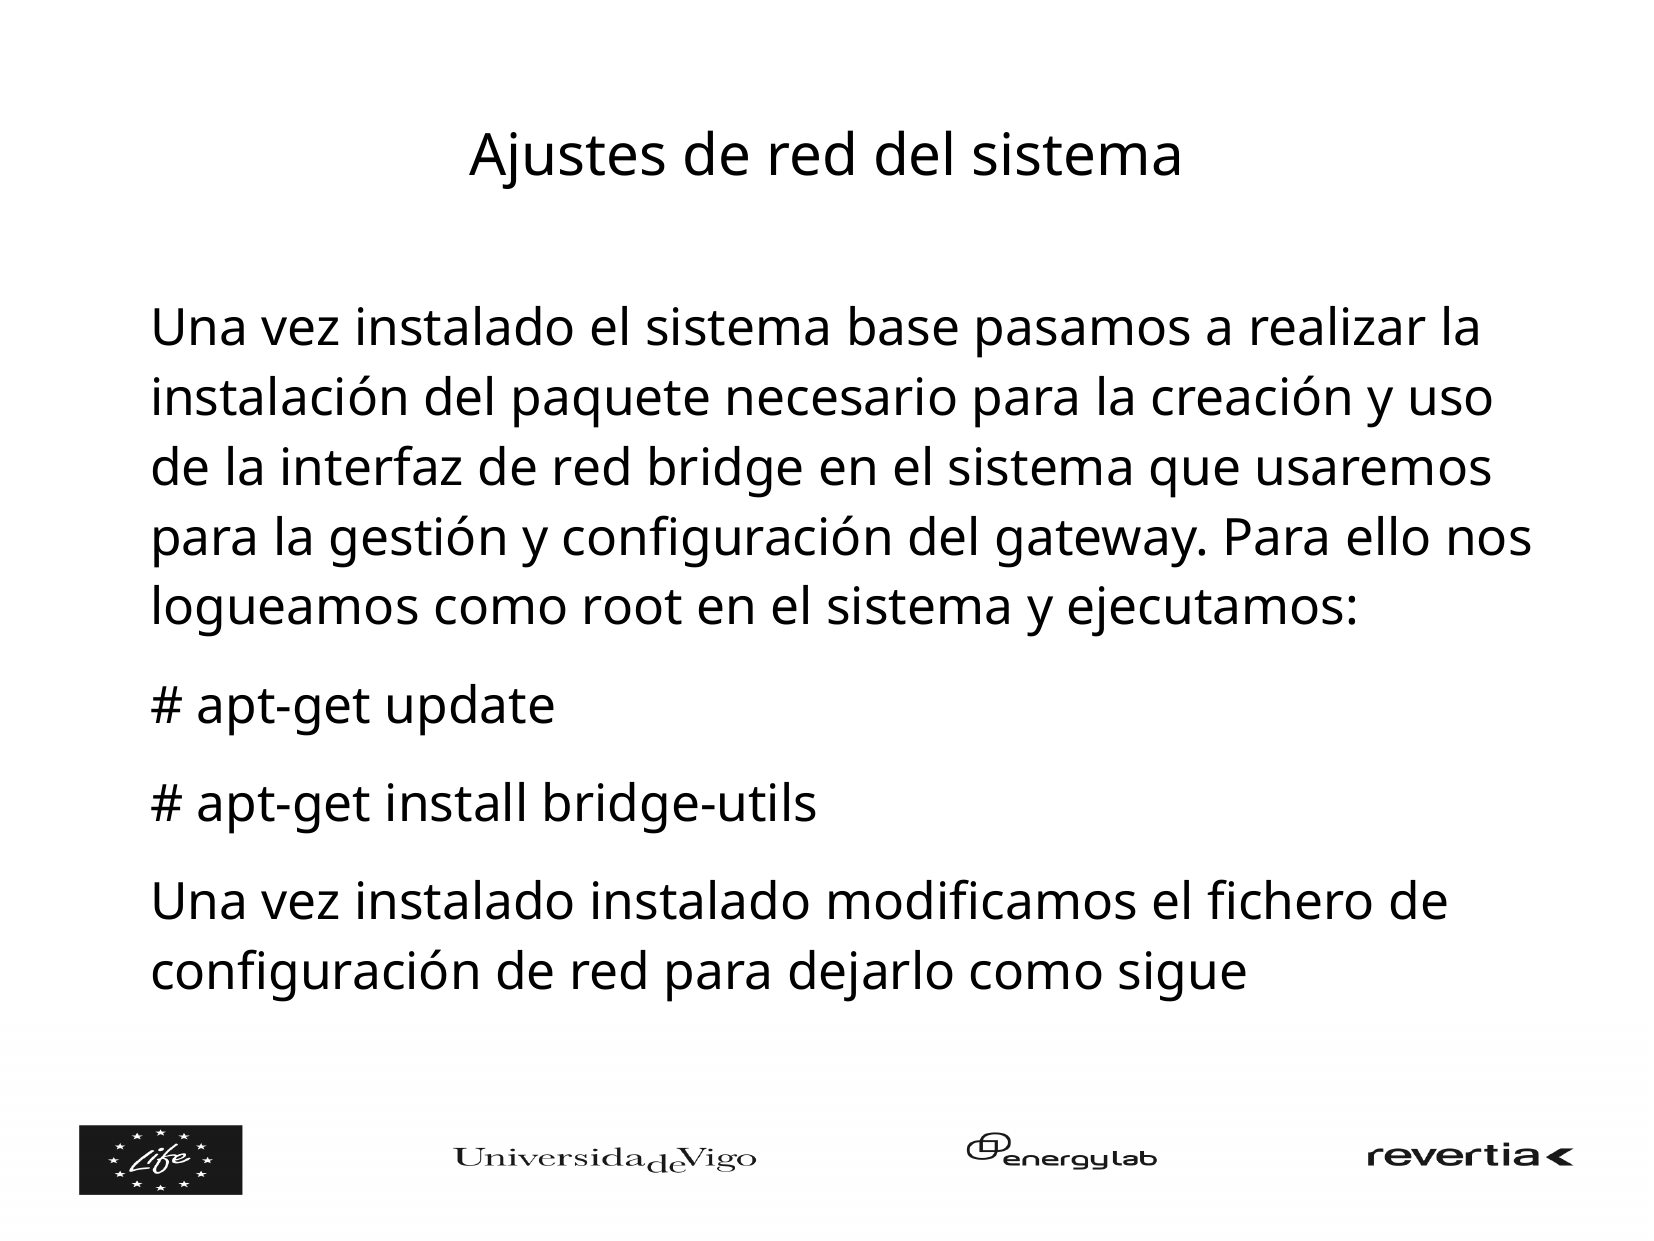

# Ajustes de red del sistema
Una vez instalado el sistema base pasamos a realizar la instalación del paquete necesario para la creación y uso de la interfaz de red bridge en el sistema que usaremos para la gestión y configuración del gateway. Para ello nos logueamos como root en el sistema y ejecutamos:
# apt-get update
# apt-get install bridge-utils
Una vez instalado instalado modificamos el fichero de configuración de red para dejarlo como sigue